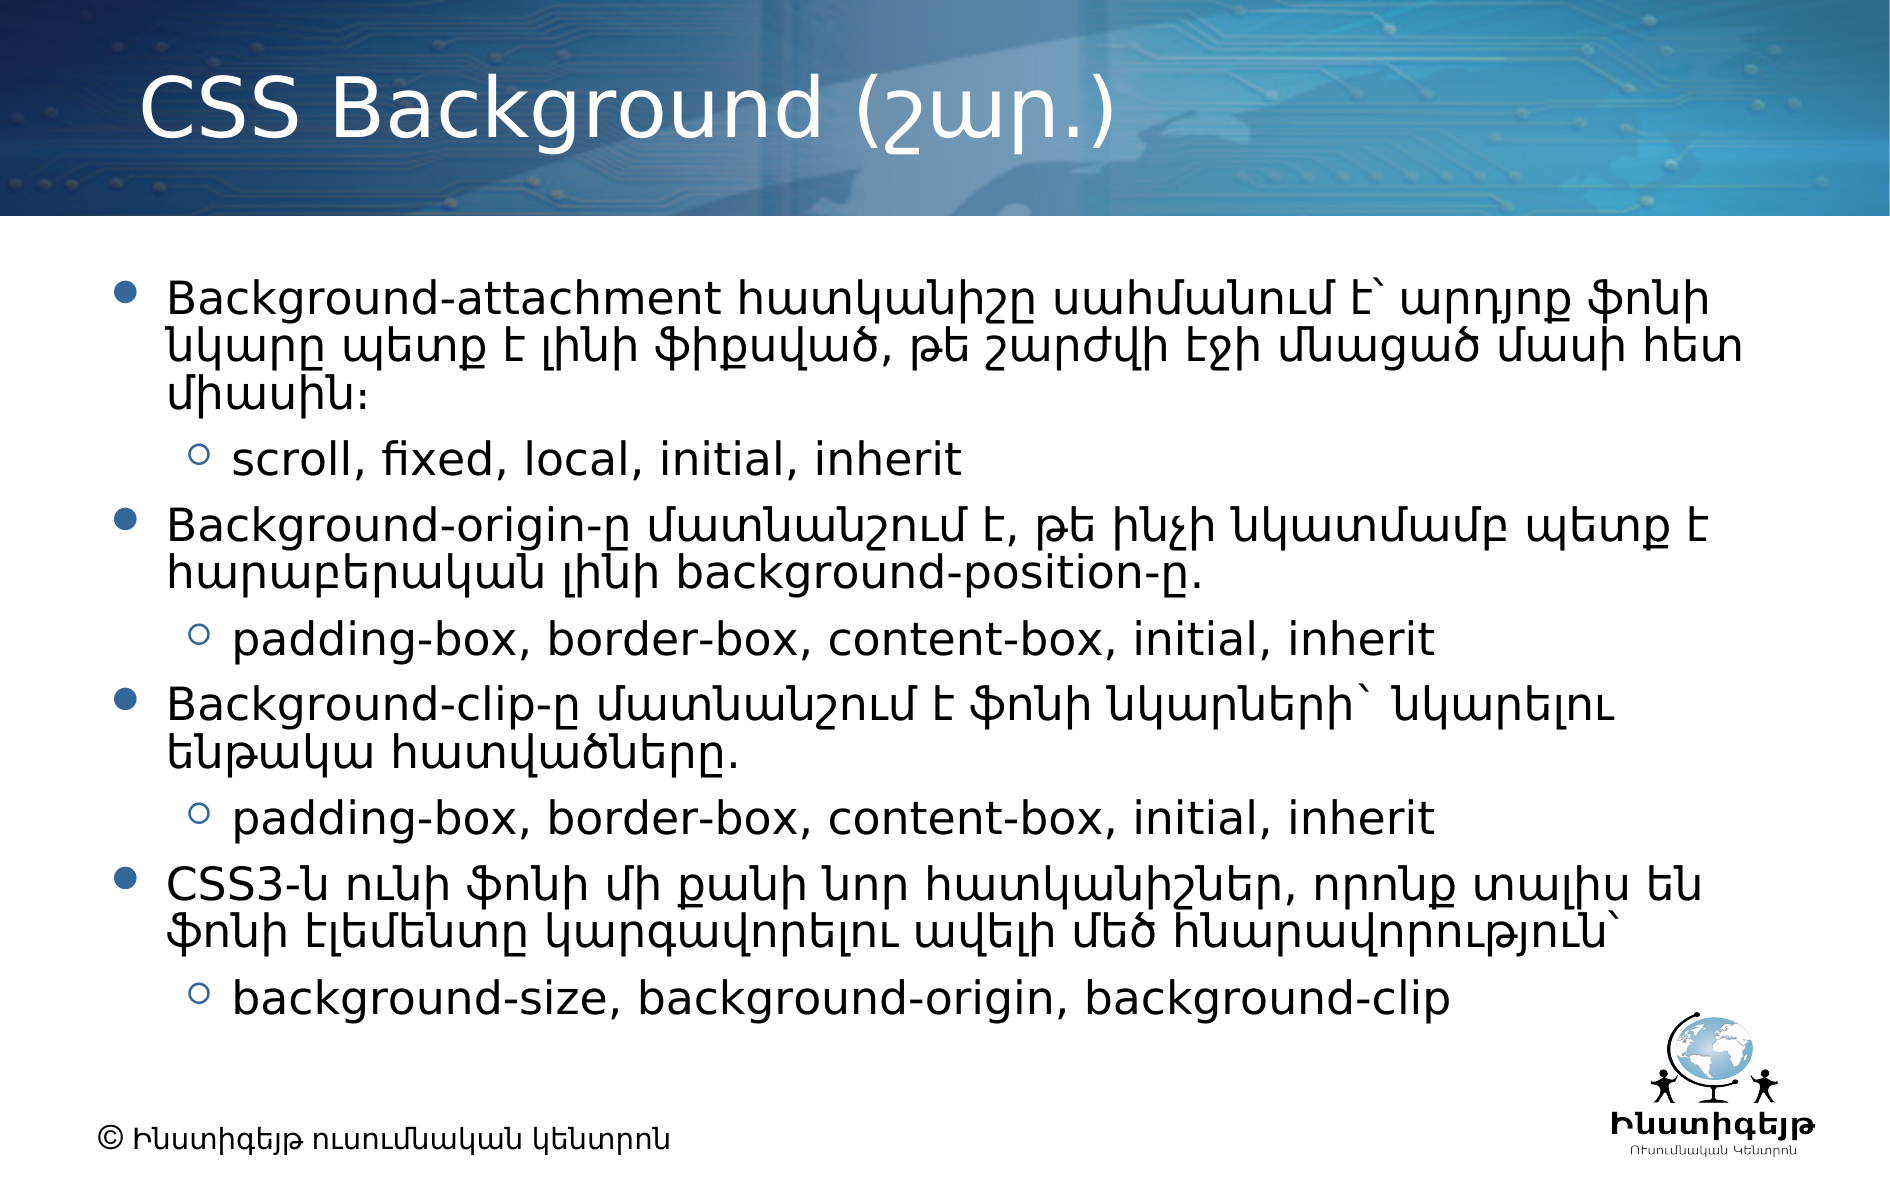

CSS Background (շար.)
# Background-attachment հատկանիշը սահմանում է՝ արդյոք ֆոնի նկարը պետք է լինի ֆիքսված, թե շարժվի էջի մնացած մասի հետ միասին։
scroll, fixed, local, initial, inherit
Background-origin-ը մատնանշում է, թե ինչի նկատմամբ պետք է հարաբերական լինի background-position-ը․
padding-box, border-box, content-box, initial, inherit
Background-clip-ը մատնանշում է ֆոնի նկարների` նկարելու ենթակա հատվածները․
padding-box, border-box, content-box, initial, inherit
CSS3-ն ունի ֆոնի մի քանի նոր հատկանիշներ, որոնք տալիս են ֆոնի էլեմենտը կարգավորելու ավելի մեծ հնարավորություն՝
background-size, background-origin, background-clip